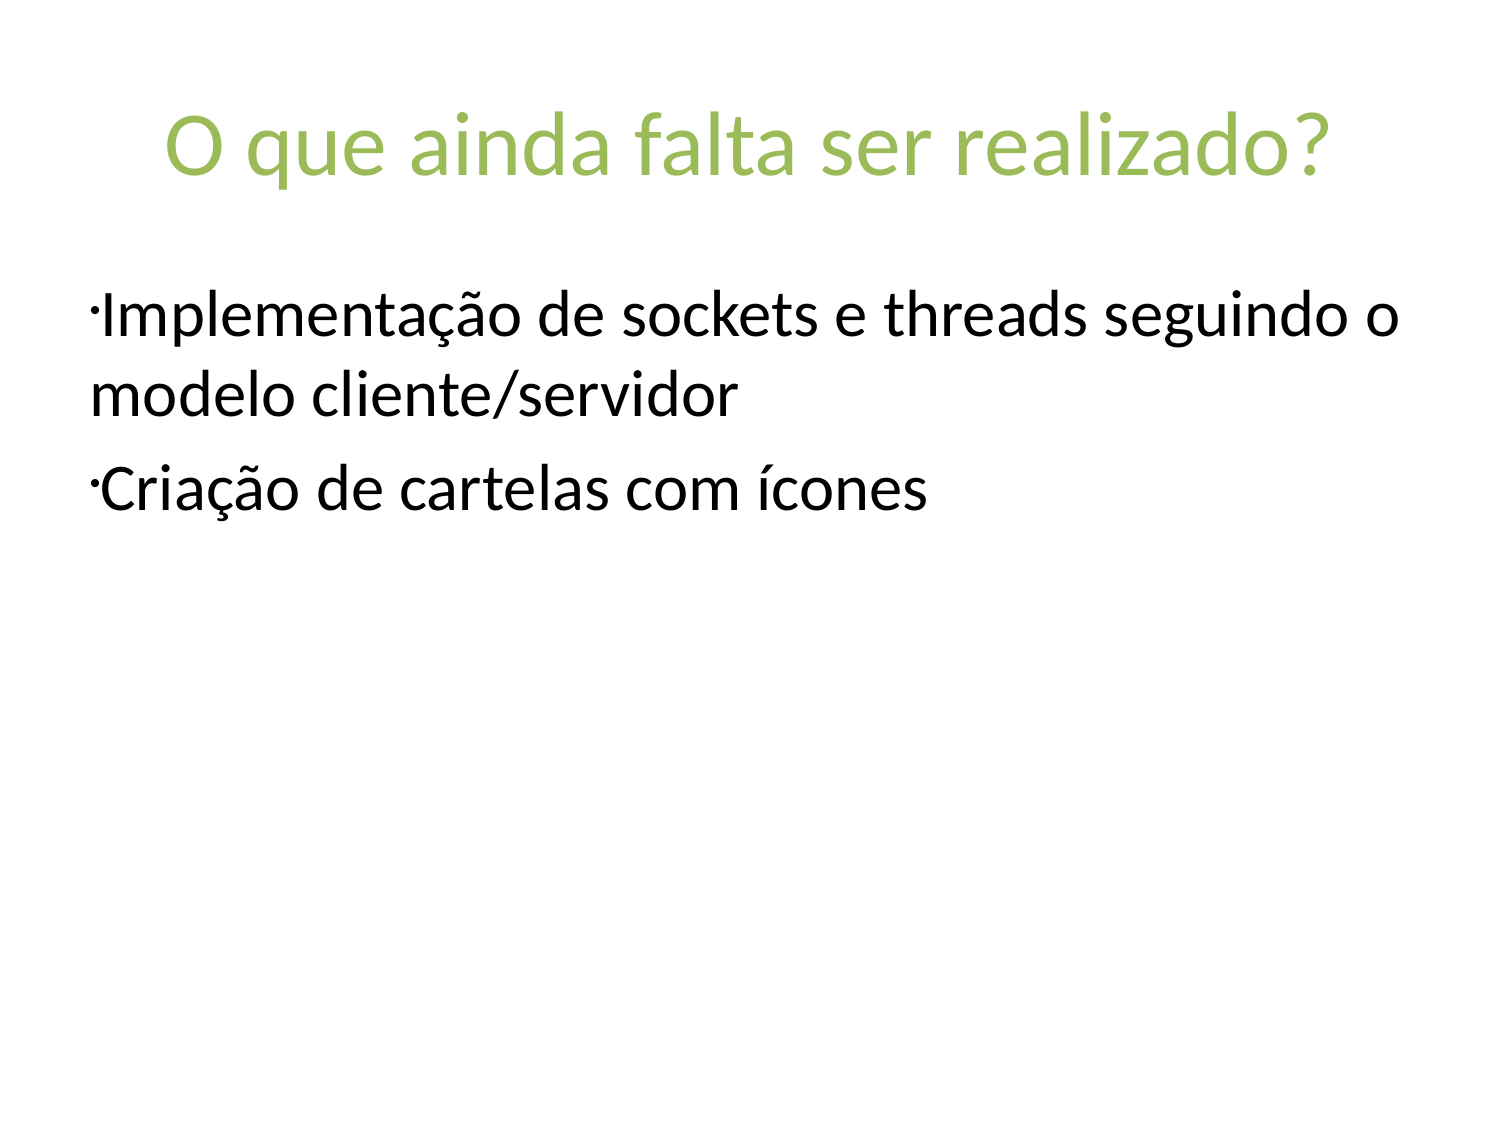

# O que ainda falta ser realizado?
Implementação de sockets e threads seguindo o modelo cliente/servidor
Criação de cartelas com ícones